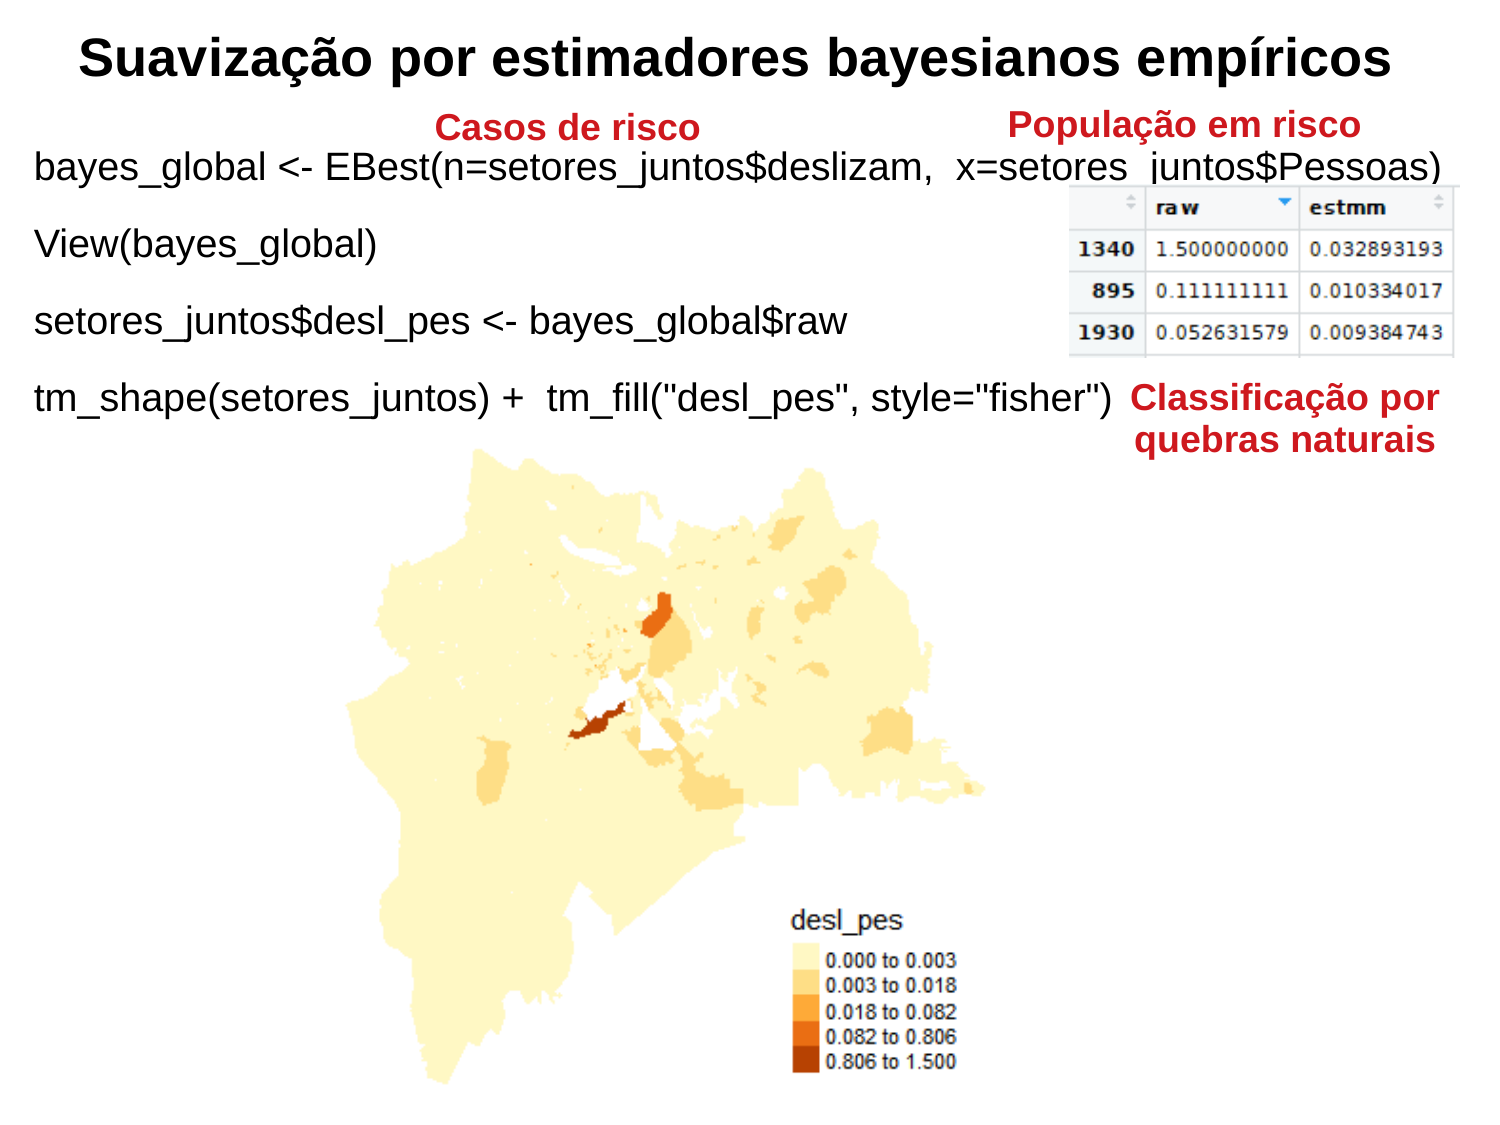

Suavização por estimadores bayesianos empíricos
População em risco
Casos de risco
# bayes_global <- EBest(n=setores_juntos$deslizam, x=setores_juntos$Pessoas)
View(bayes_global)
setores_juntos$desl_pes <- bayes_global$raw
tm_shape(setores_juntos) + tm_fill("desl_pes", style="fisher")
Classificação por quebras naturais